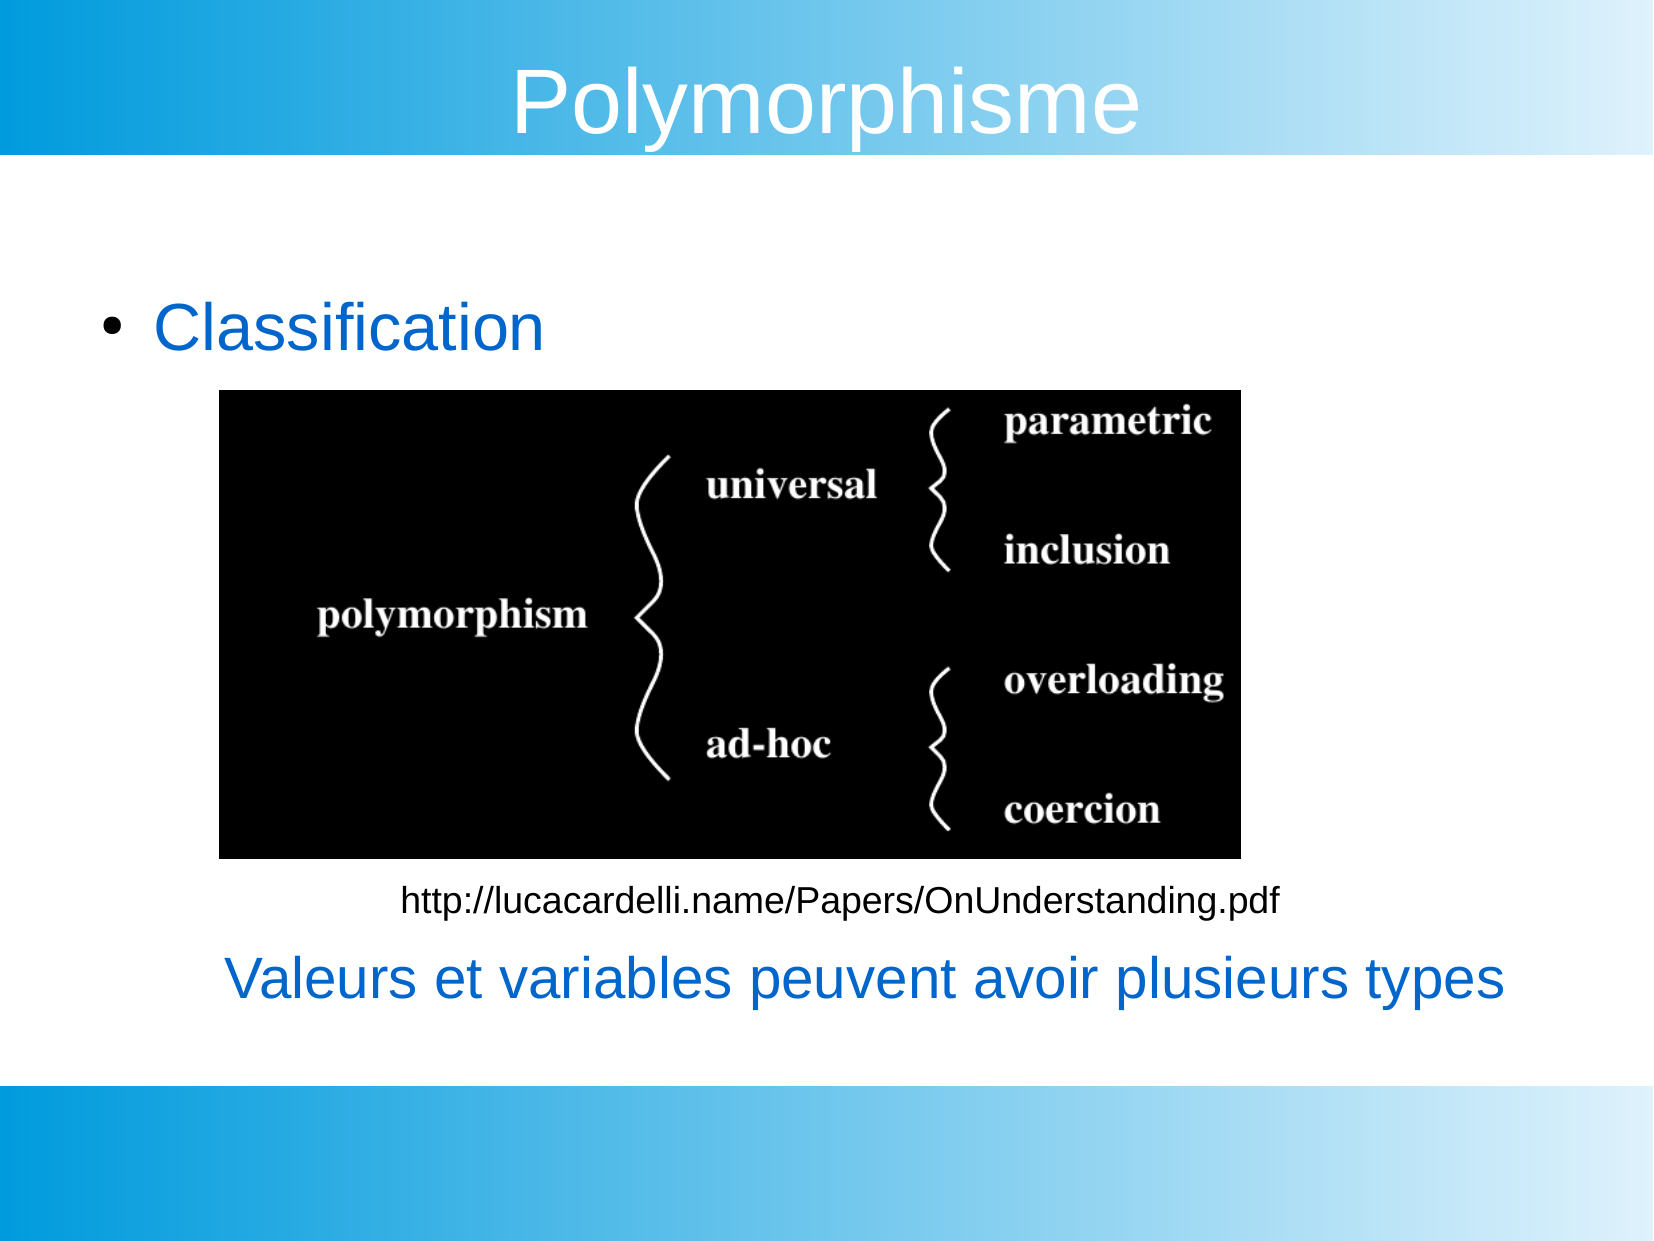

# Polymorphisme
Classification
http://lucacardelli.name/Papers/OnUnderstanding.pdf
Valeurs et variables peuvent avoir plusieurs types